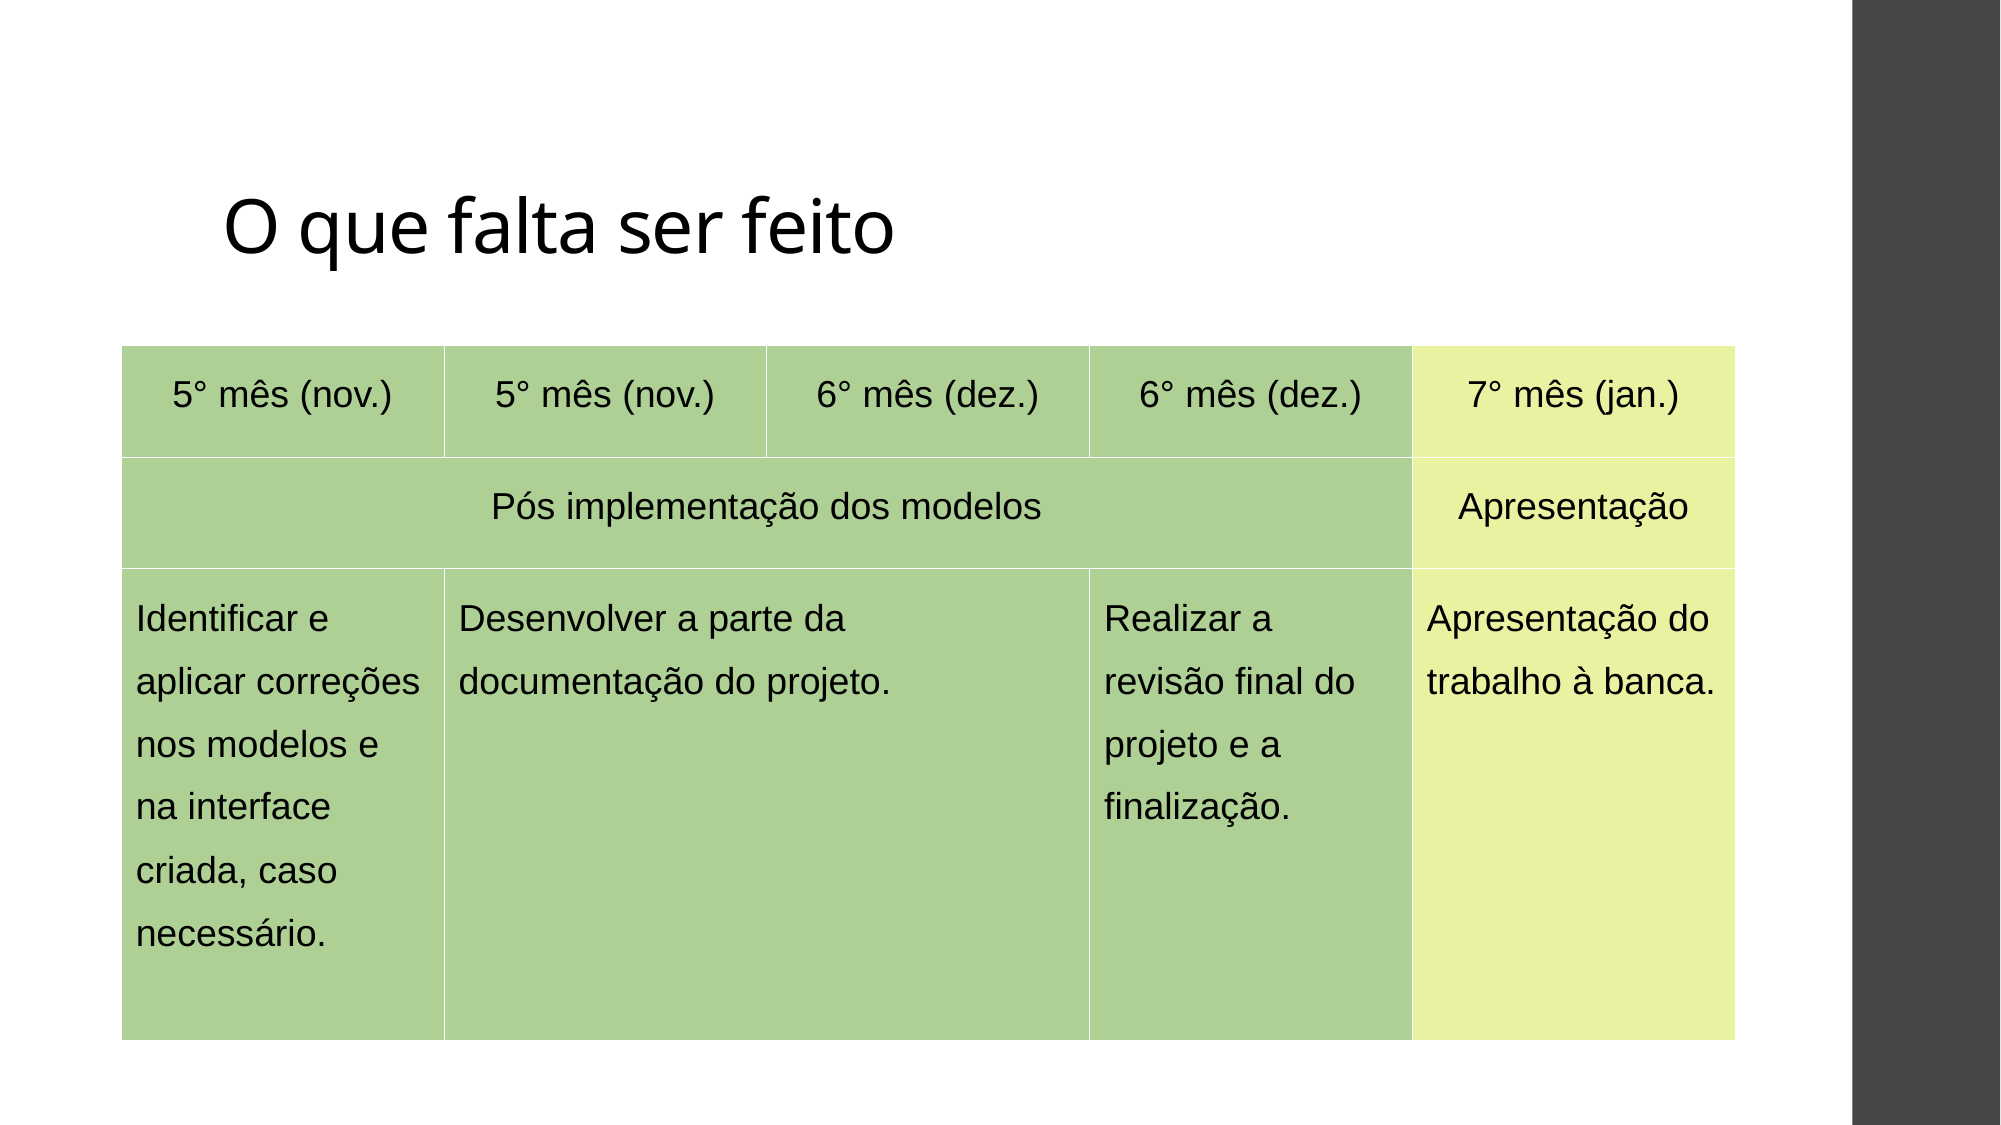

# O que falta ser feito
| 5° mês (nov.) | 5° mês (nov.) | 6° mês (dez.) | 6° mês (dez.) | 7° mês (jan.) |
| --- | --- | --- | --- | --- |
| Pós implementação dos modelos | | | | Apresentação |
| Identificar e aplicar correções nos modelos e na interface criada, caso necessário. | Desenvolver a parte da documentação do projeto. | | Realizar a revisão final do projeto e a finalização. | Apresentação do trabalho à banca. |